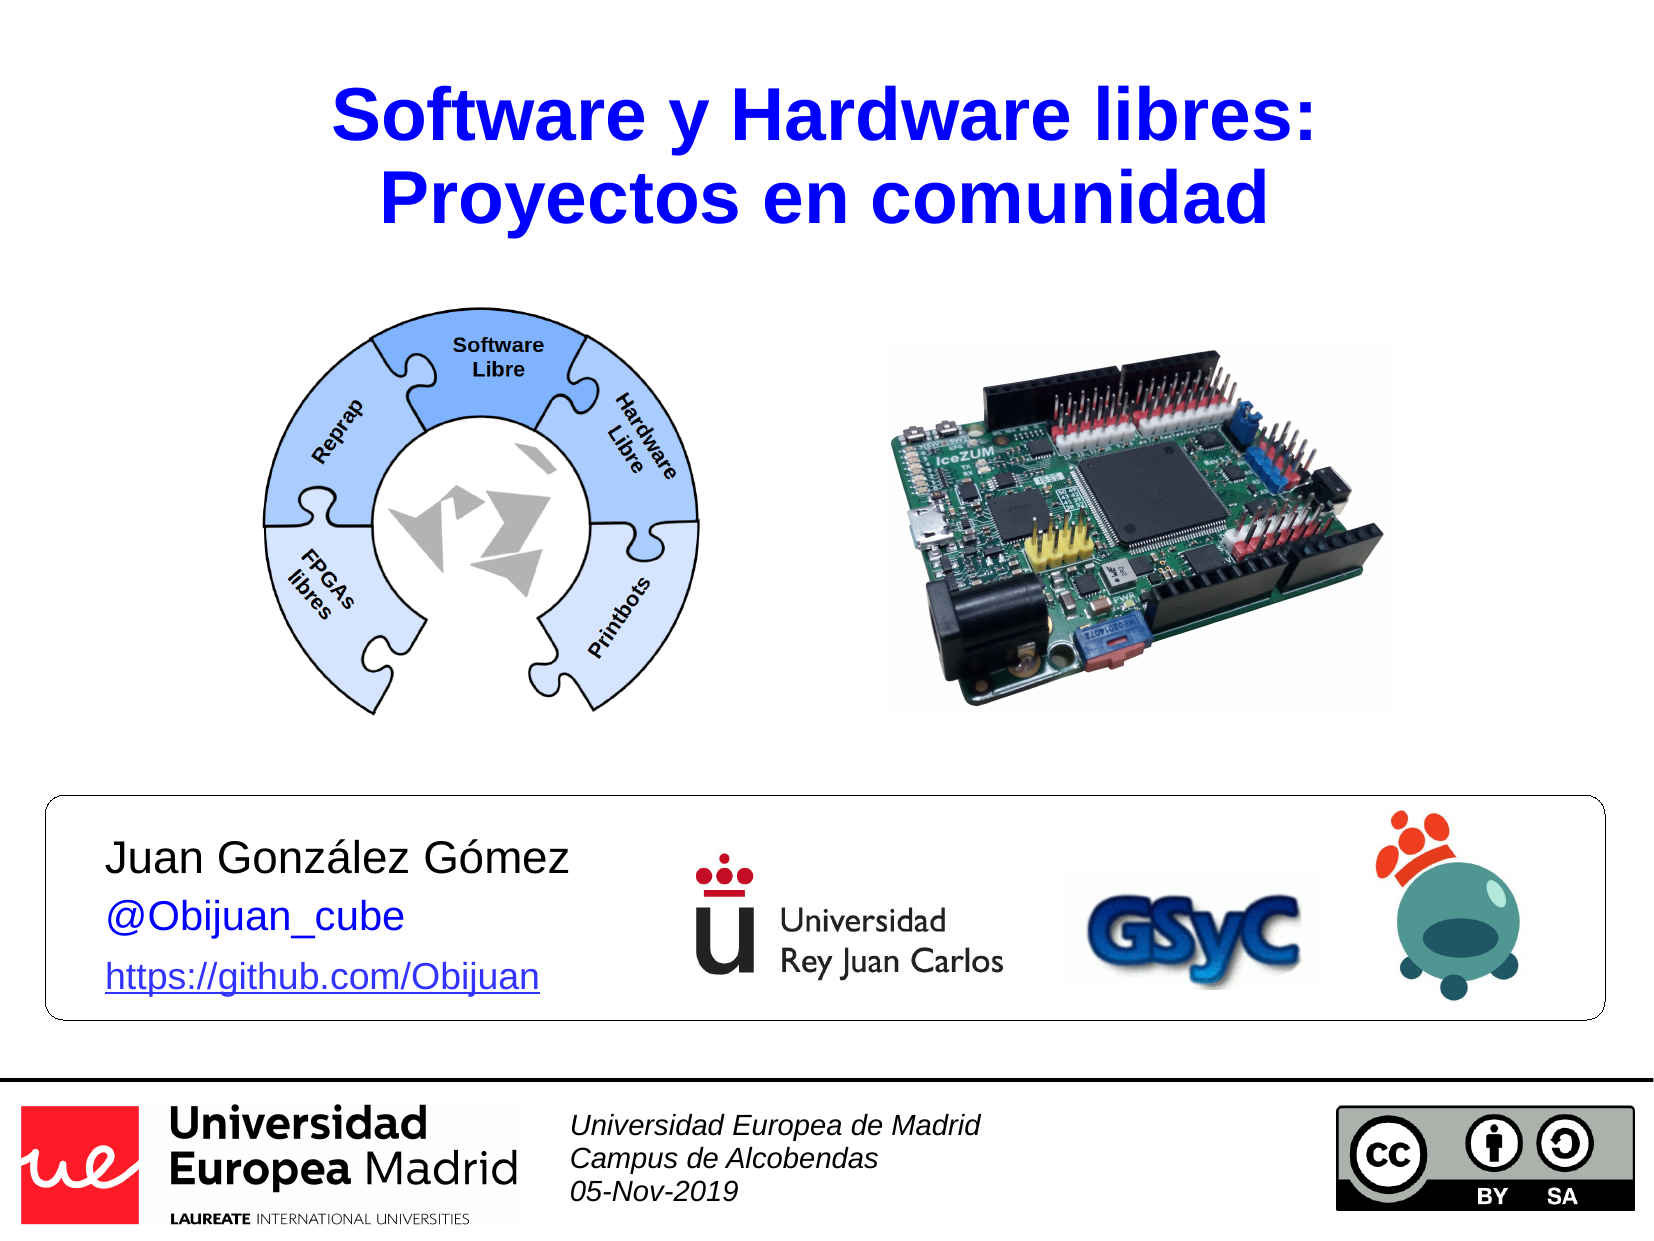

# Software y Hardware libres: Proyectos en comunidad
Juan González Gómez
@Obijuan_cube
https://github.com/Obijuan
Universidad Europea de Madrid
Campus de Alcobendas
05-Nov-2019